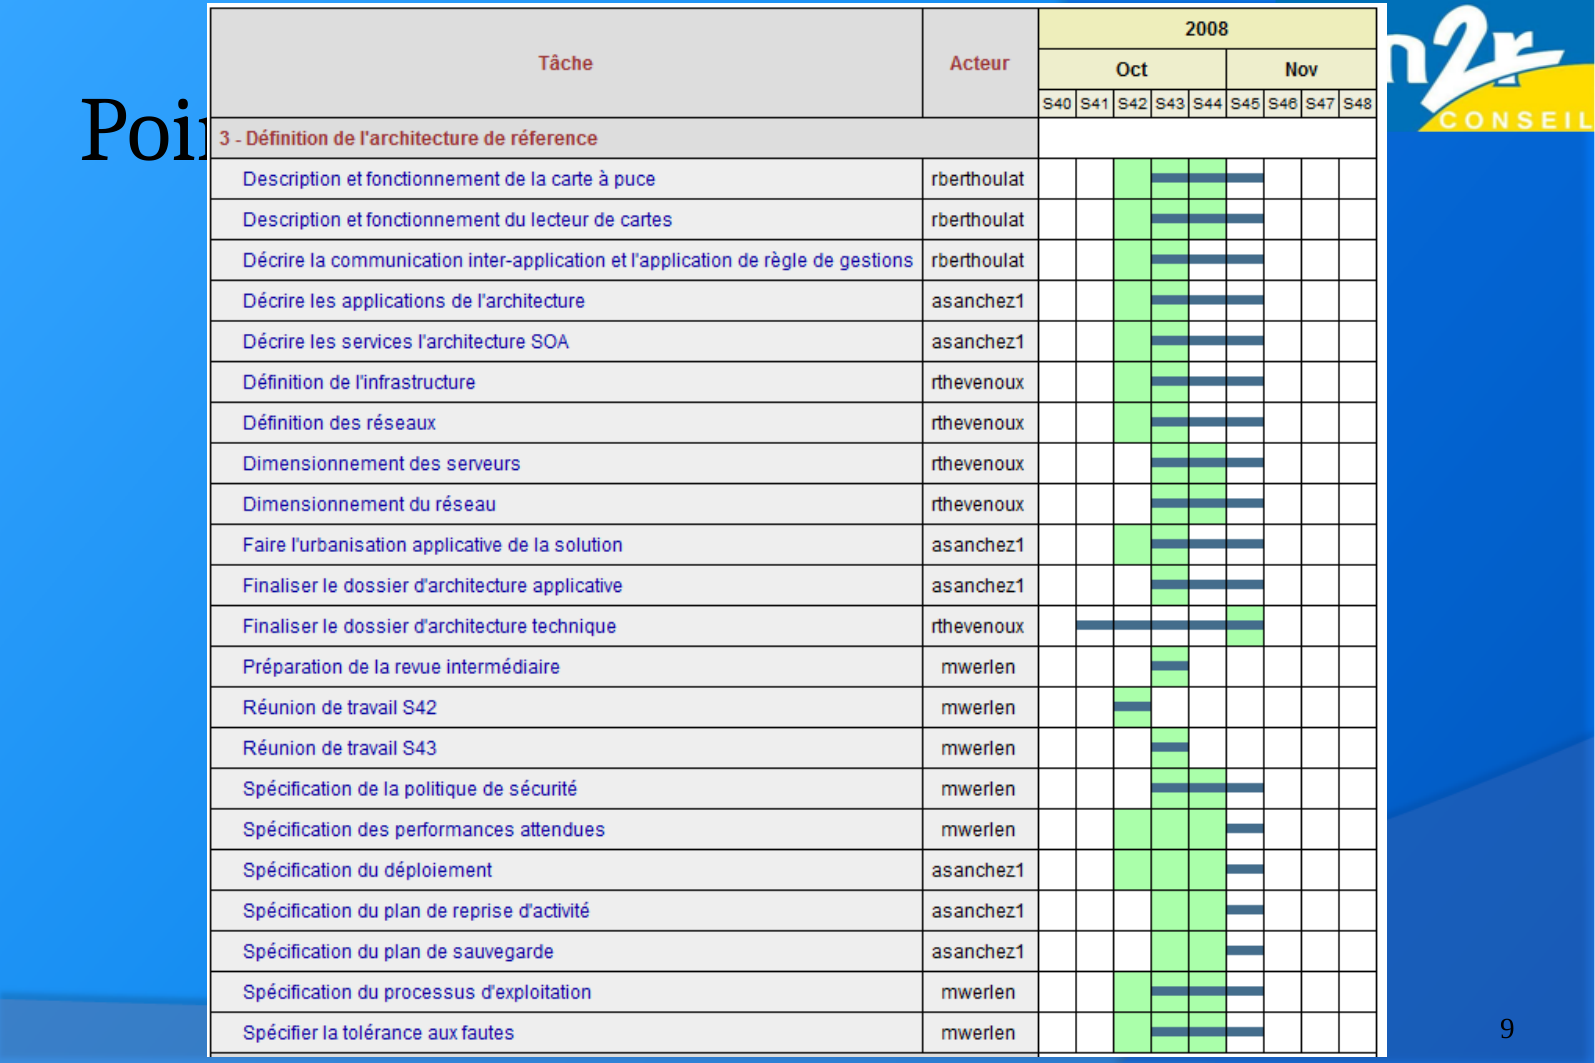

# Point d'avancement
AM2R-Conseil - PC1
9